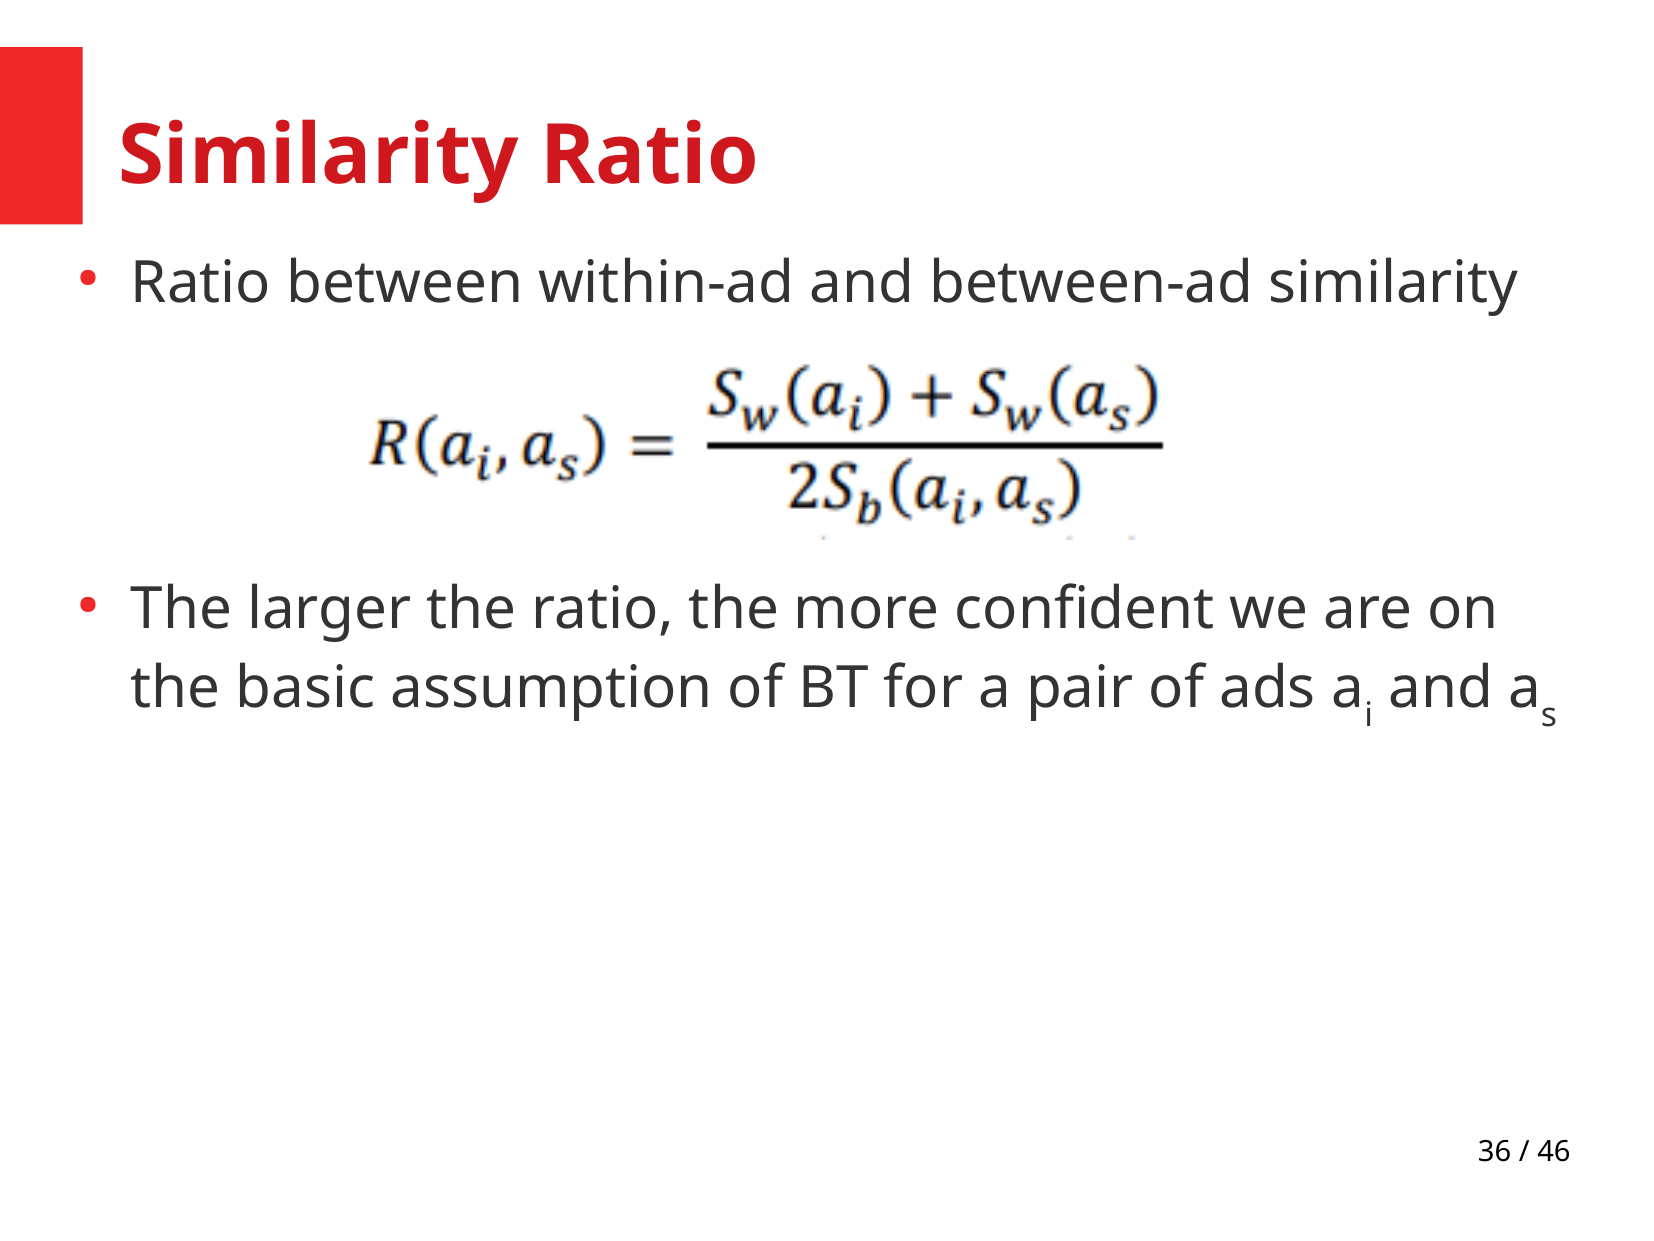

# Similarity Ratio
Ratio between within-ad and between-ad similarity
The larger the ratio, the more confident we are on the basic assumption of BT for a pair of ads ai and as
36